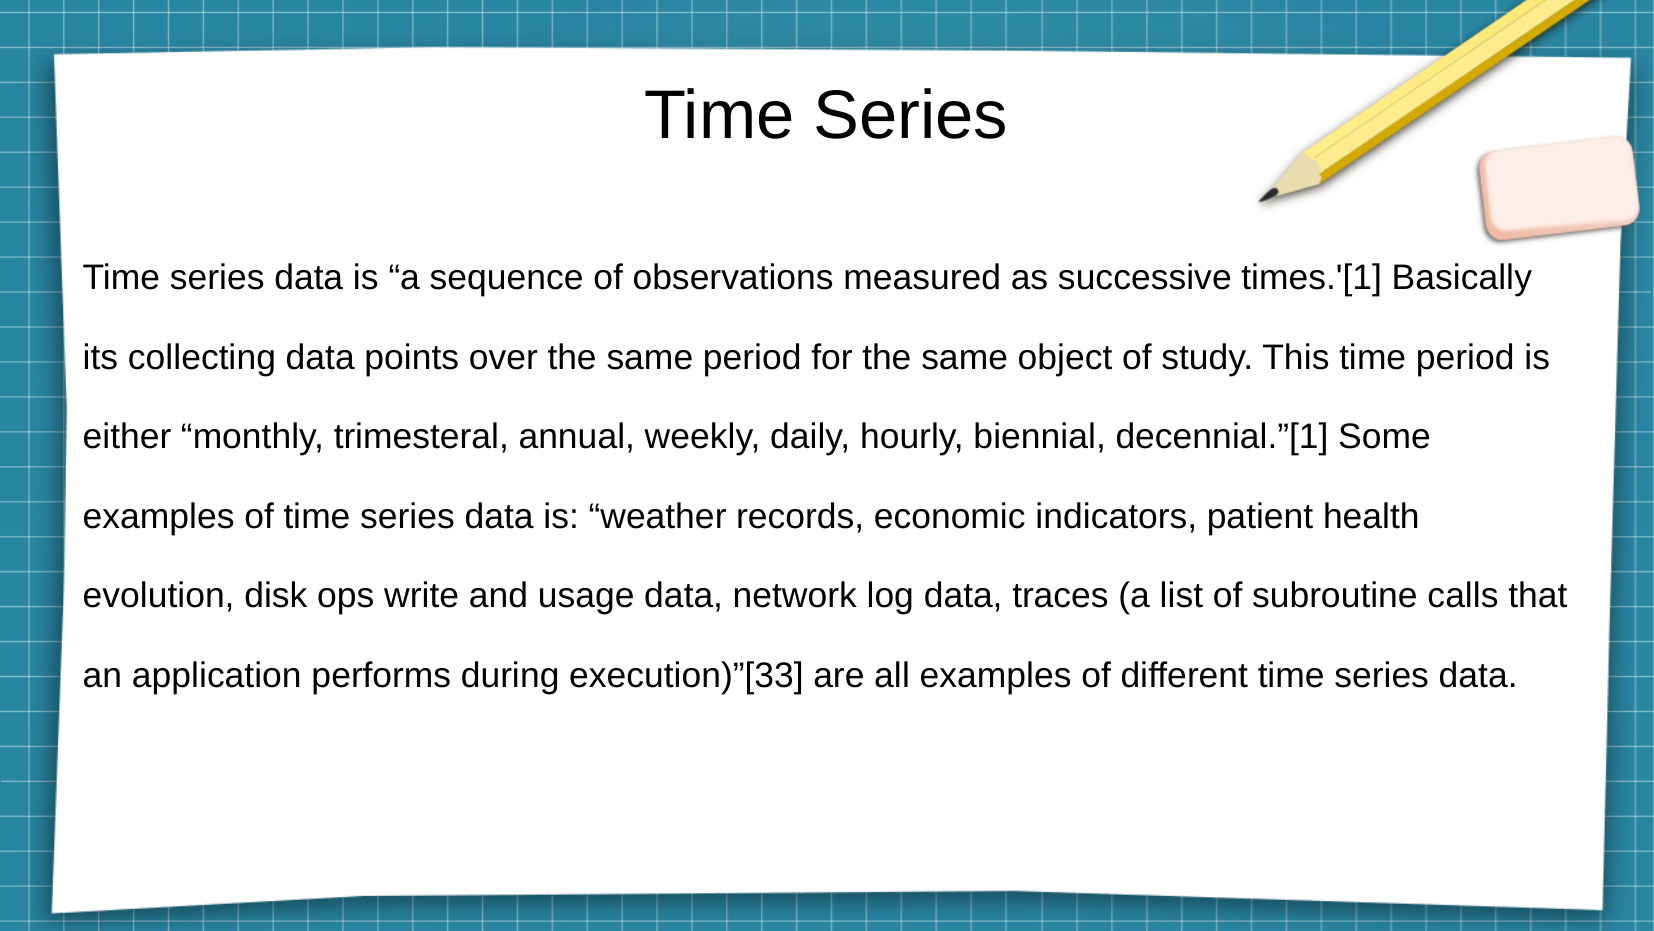

# Time Series
Time series data is “a sequence of observations measured as successive times.'[1] Basically its collecting data points over the same period for the same object of study. This time period is either “monthly, trimesteral, annual, weekly, daily, hourly, biennial, decennial.”[1] Some examples of time series data is: “weather records, economic indicators, patient health evolution, disk ops write and usage data, network log data, traces (a list of subroutine calls that an application performs during execution)”[33] are all examples of different time series data.